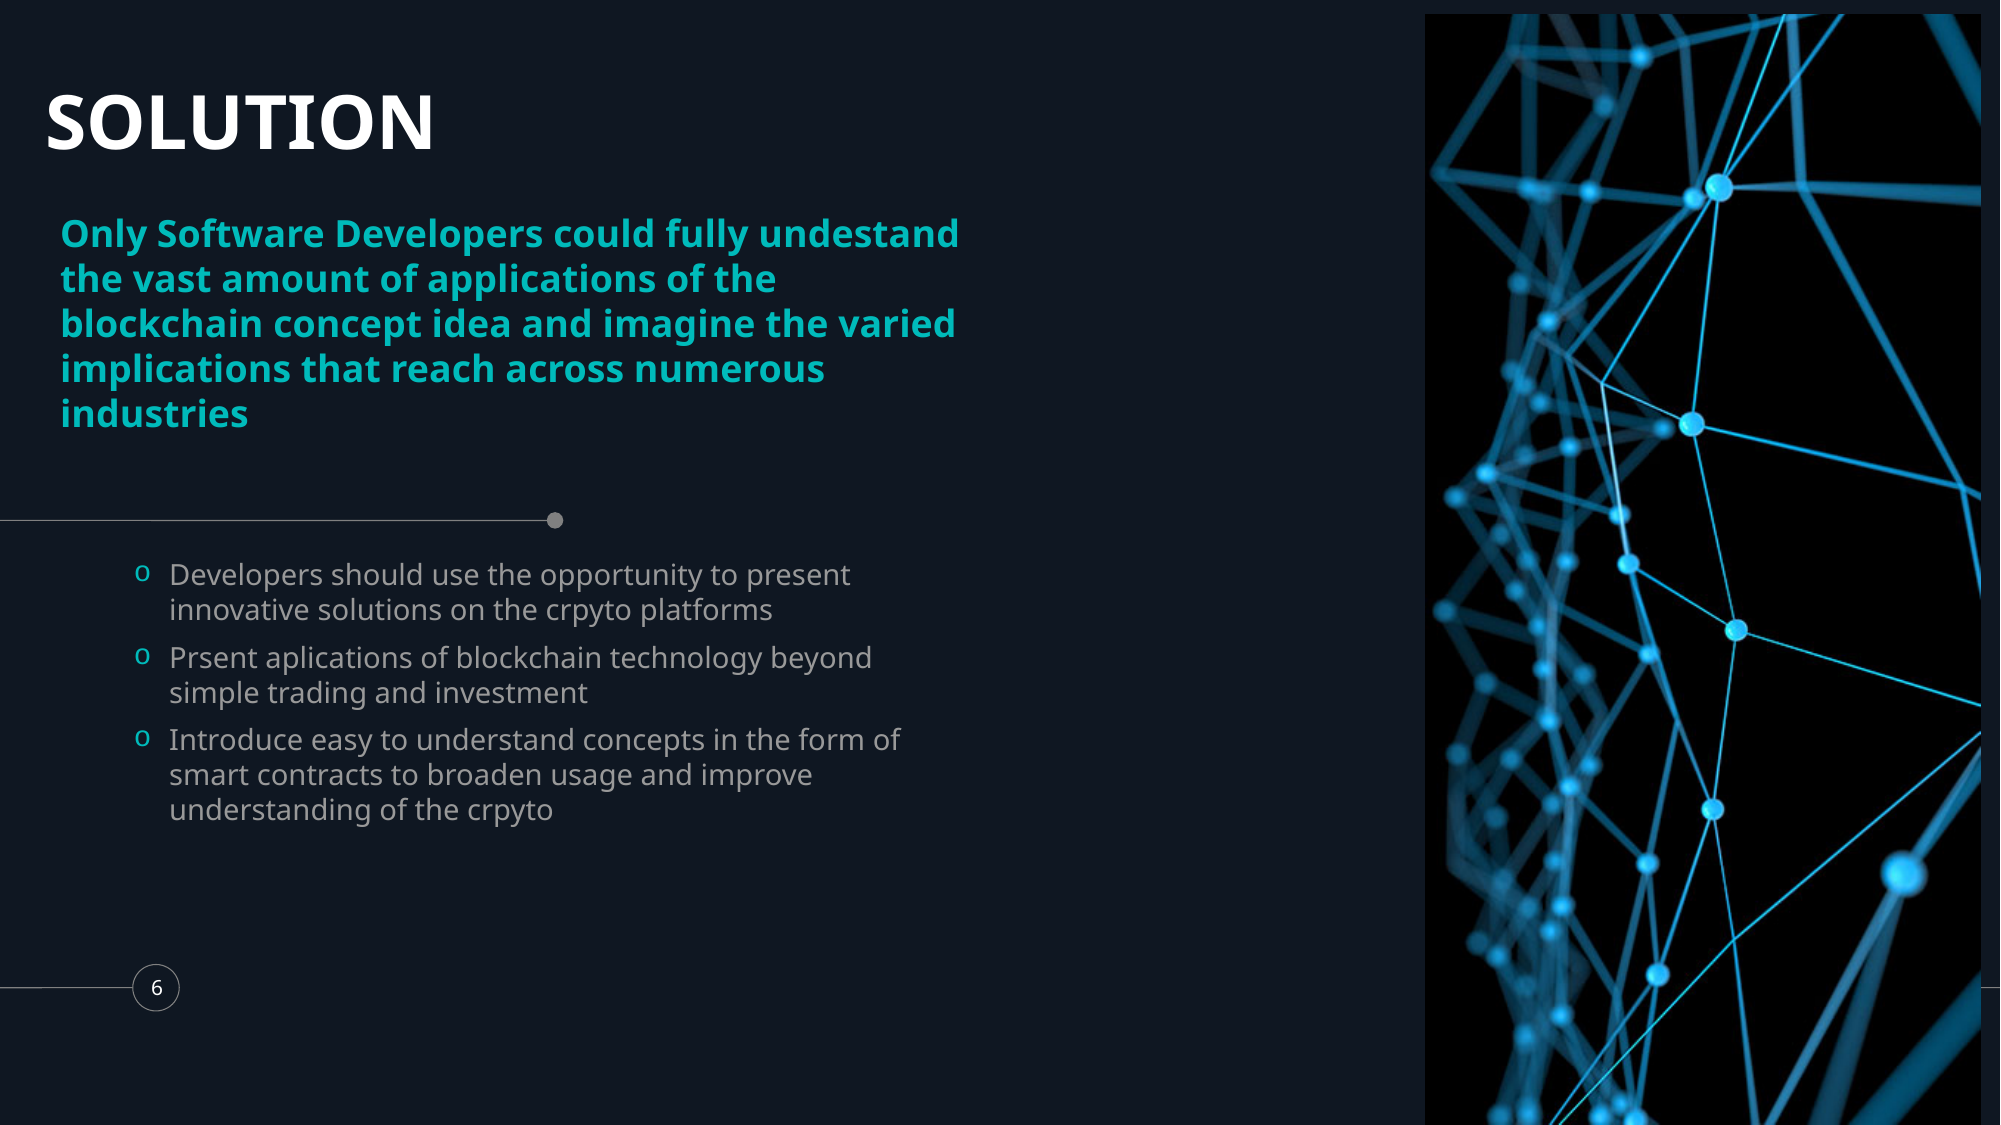

# SOLUTION
Only Software Developers could fully undestand the vast amount of applications of the blockchain concept idea and imagine the varied implications that reach across numerous industries
Developers should use the opportunity to present innovative solutions on the crpyto platforms
Prsent aplications of blockchain technology beyond simple trading and investment
Introduce easy to understand concepts in the form of smart contracts to broaden usage and improve understanding of the crpyto